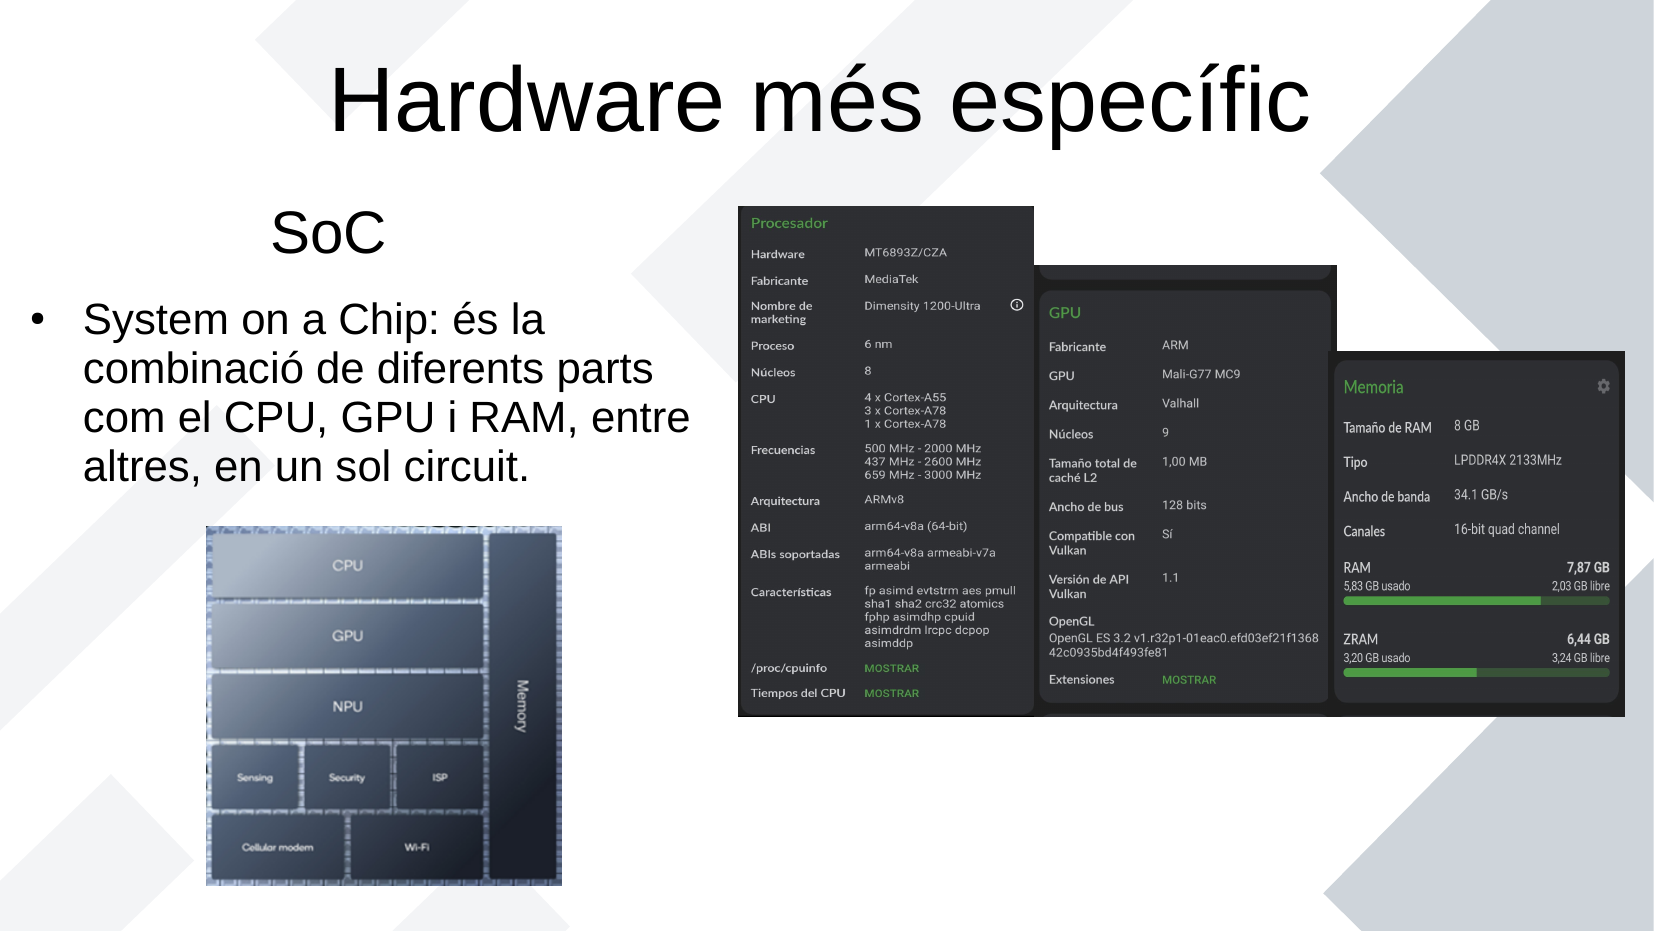

# Hardware més específic
SoC
System on a Chip: és la combinació de diferents parts com el CPU, GPU i RAM, entre altres, en un sol circuit.